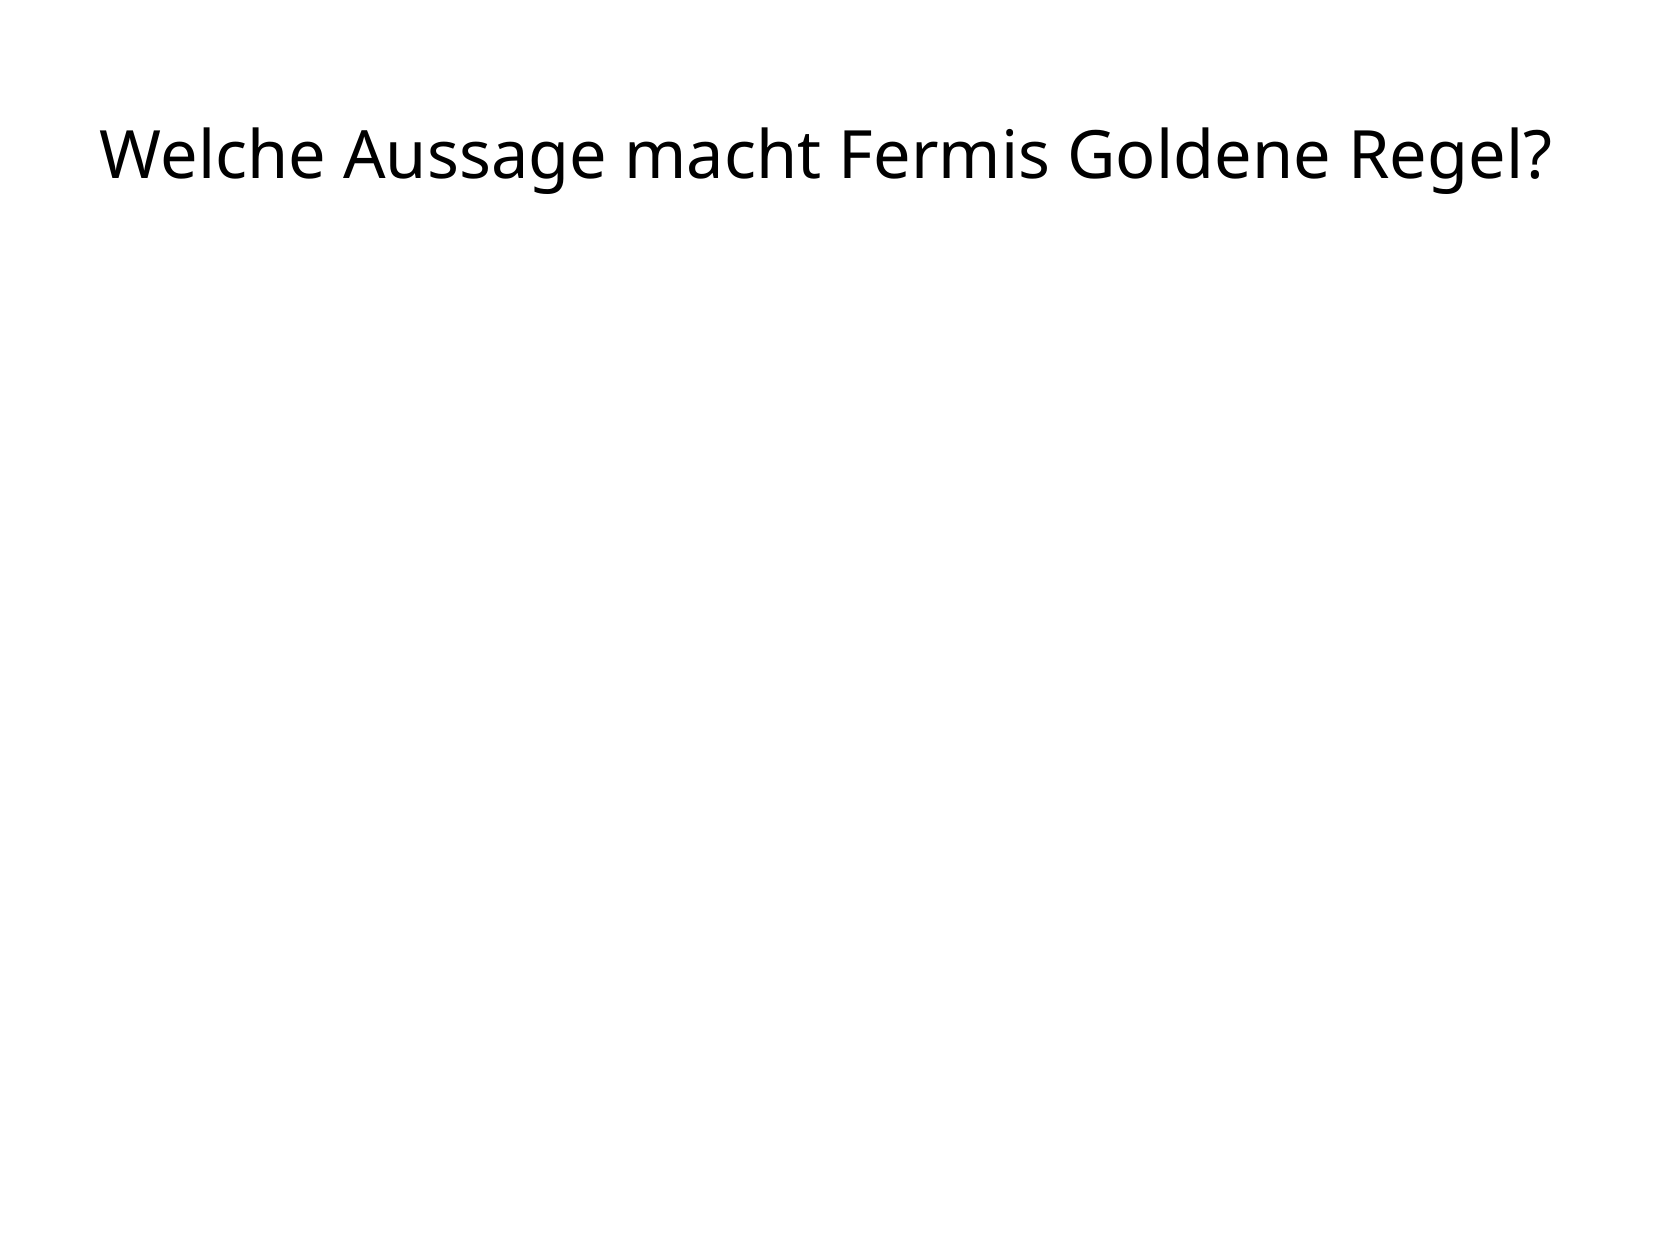

# Welche Aussage macht Fermis Goldene Regel?